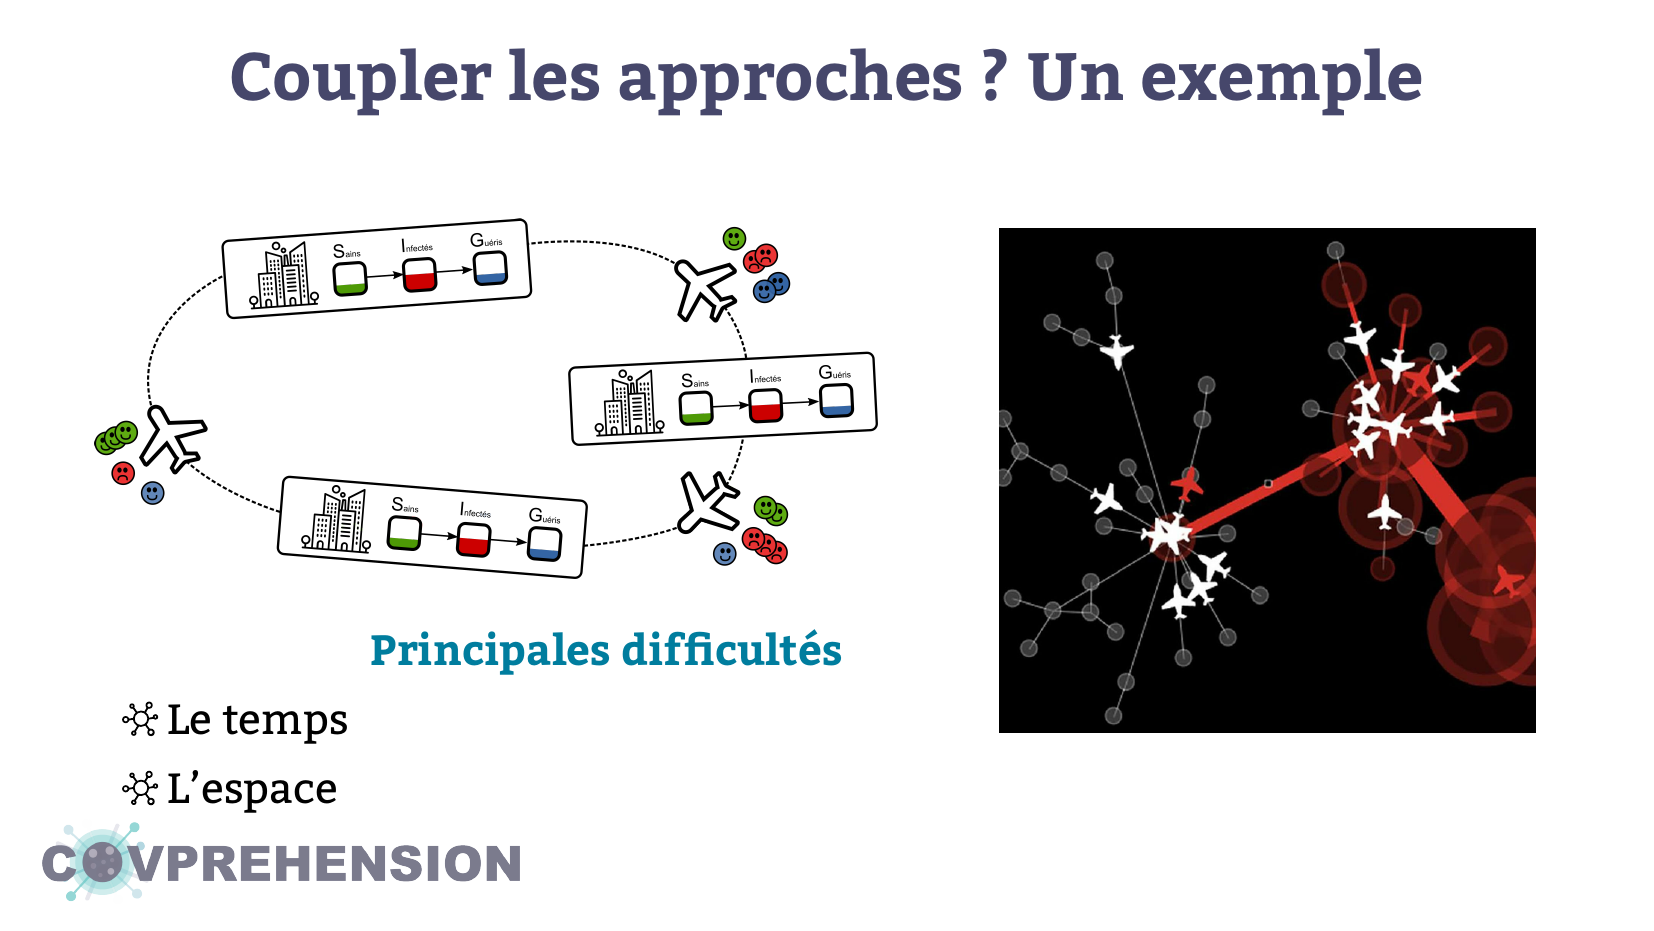

# Coupler les approches ? Un exemple
Principales difficultés
 Le temps
 L’espace